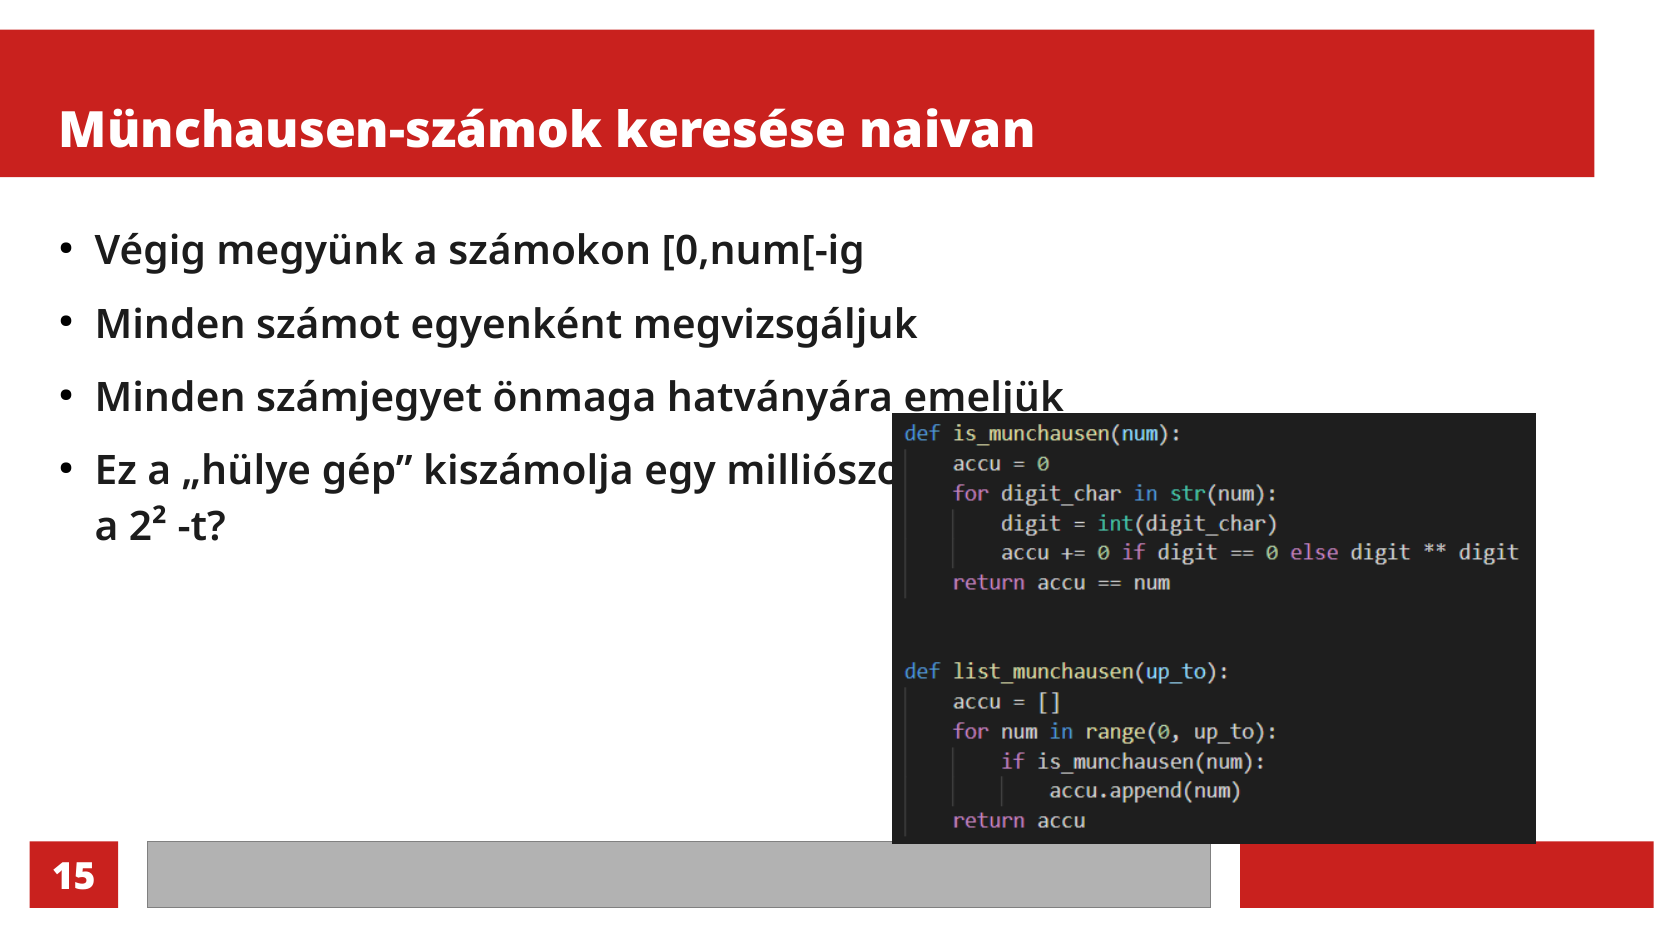

# Münchausen-számok keresése naivan
Végig megyünk a számokon [0,num[-ig
Minden számot egyenként megvizsgáljuk
Minden számjegyet önmaga hatványára emeljük
Ez a „hülye gép” kiszámolja egy milliószor
a 2² -t?
15